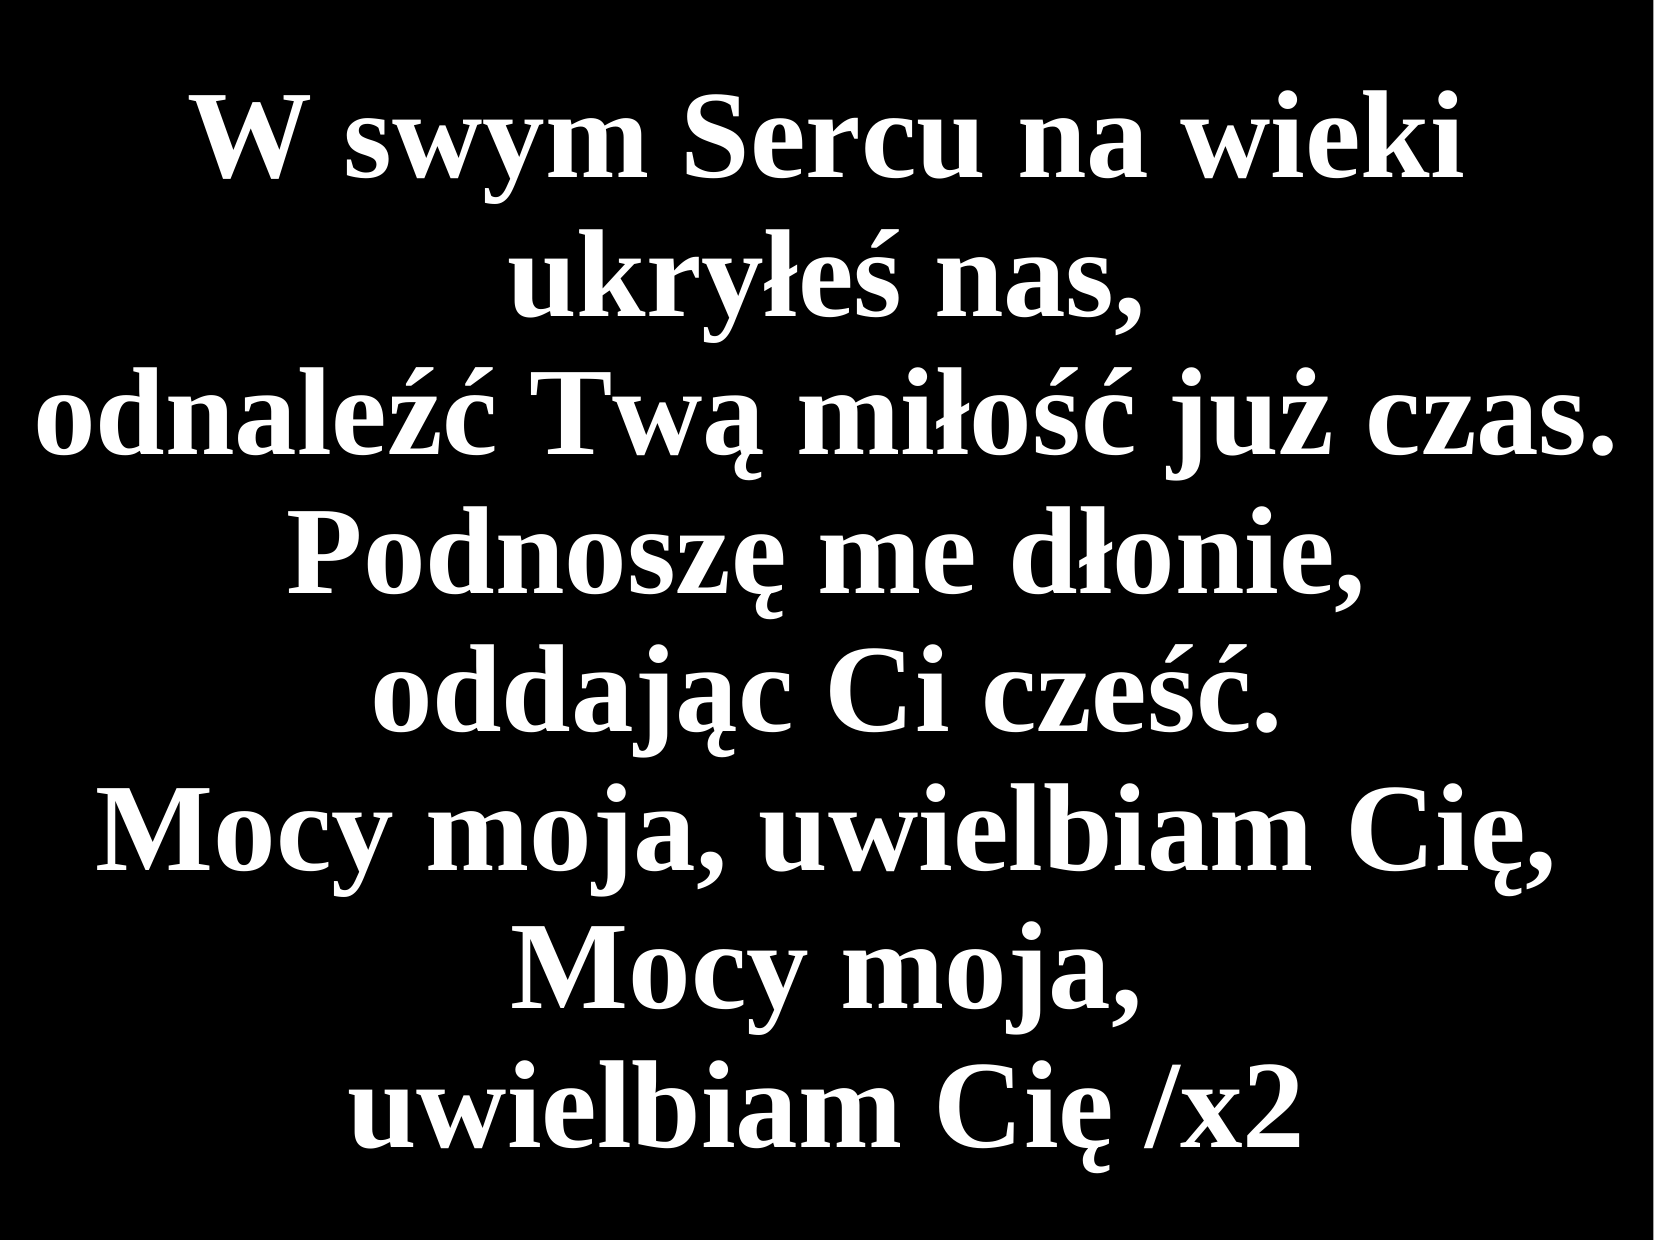

# W swym Sercu na wieki ukryłeś nas, odnaleźć Twą miłość już czas. Podnoszę me dłonie, oddając Ci cześć. Mocy moja, uwielbiam Cię, Mocy moja, uwielbiam Cię /x2